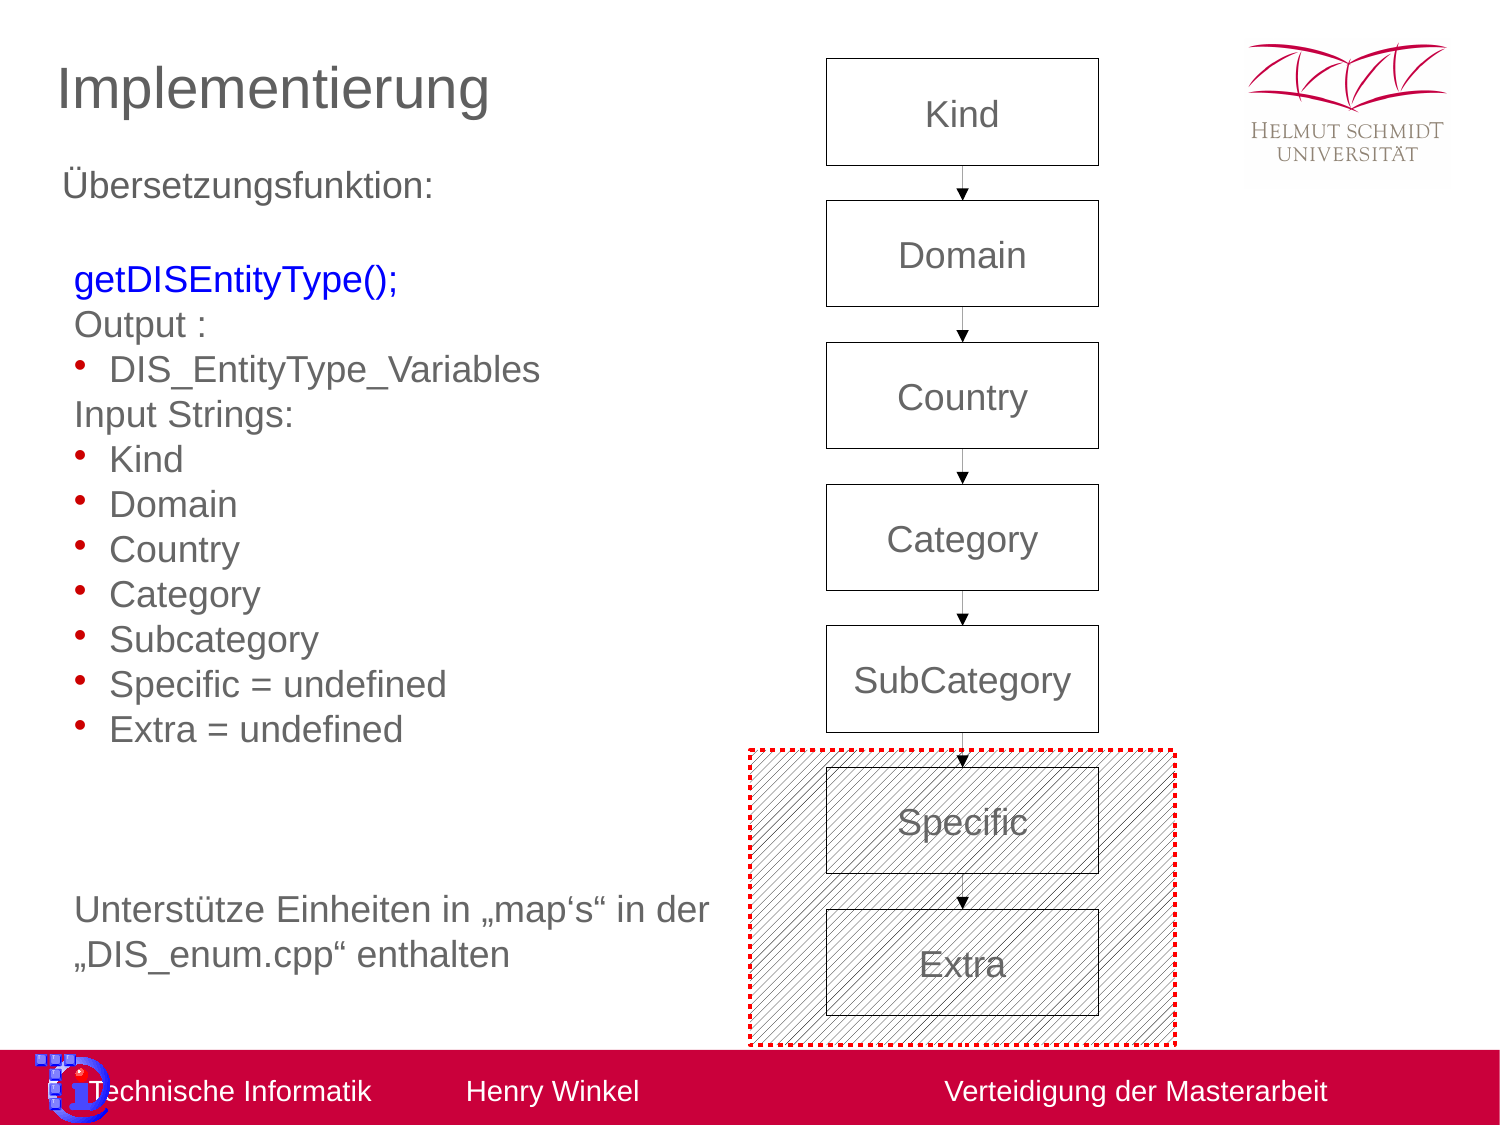

Implementierung
Kind
Übersetzungsfunktion:
Domain
getDISEntityType();
Output :
DIS_EntityType_Variables
Input Strings:
Kind
Domain
Country
Category
Subcategory
Specific = undefined
Extra = undefined
Unterstütze Einheiten in „map‘s“ in der „DIS_enum.cpp“ enthalten
Country
Category
SubCategory
Specific
Extra